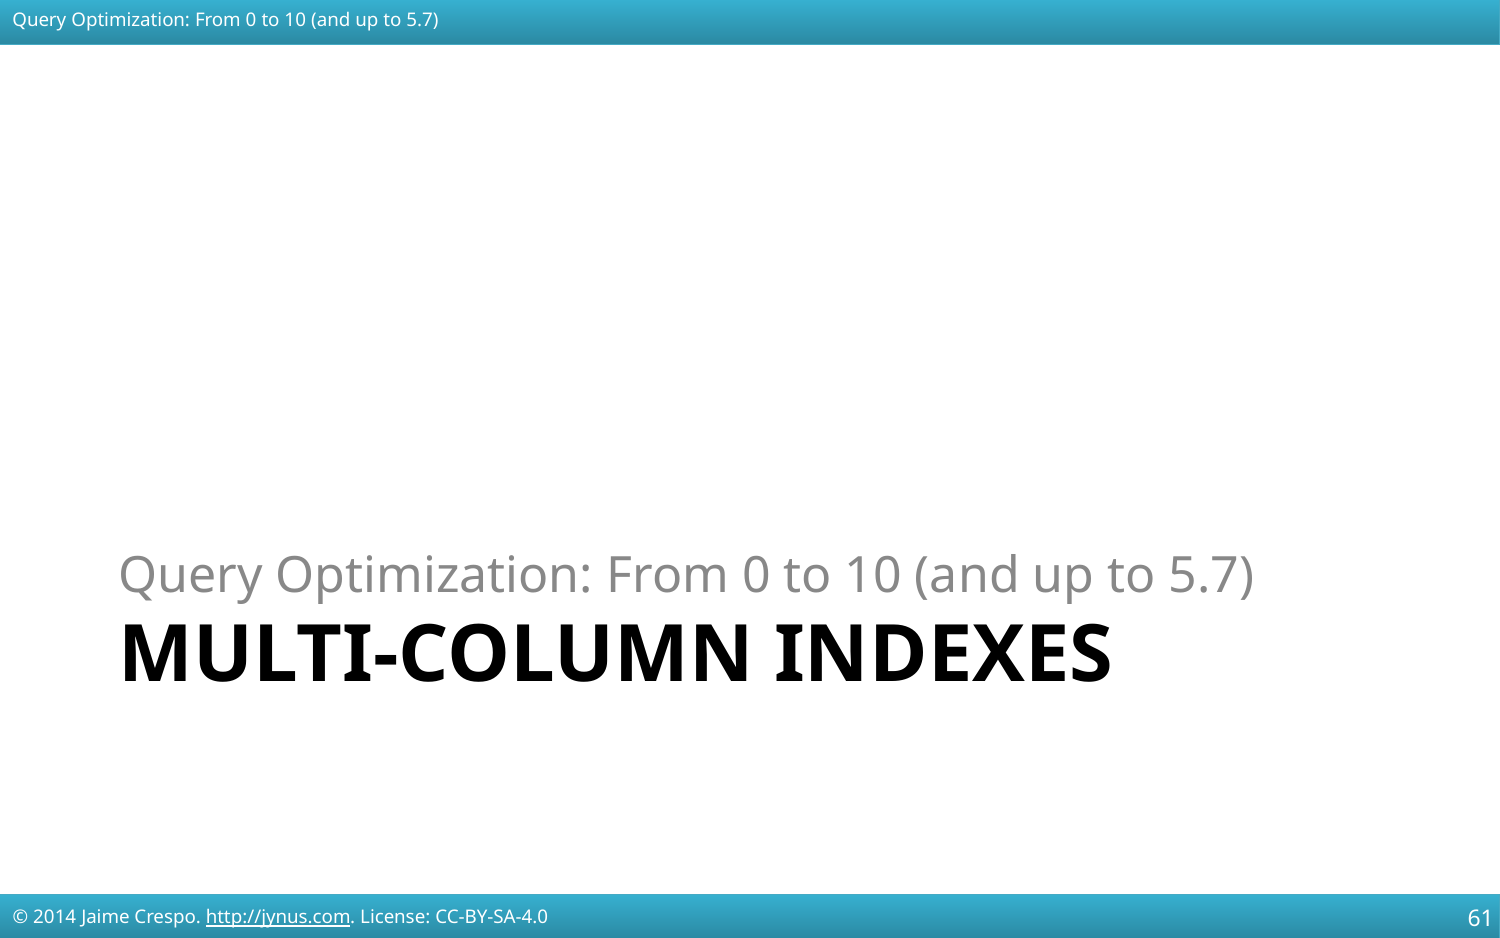

Query Optimization: From 0 to 10 (and up to 5.7)
# Multi-column Indexes